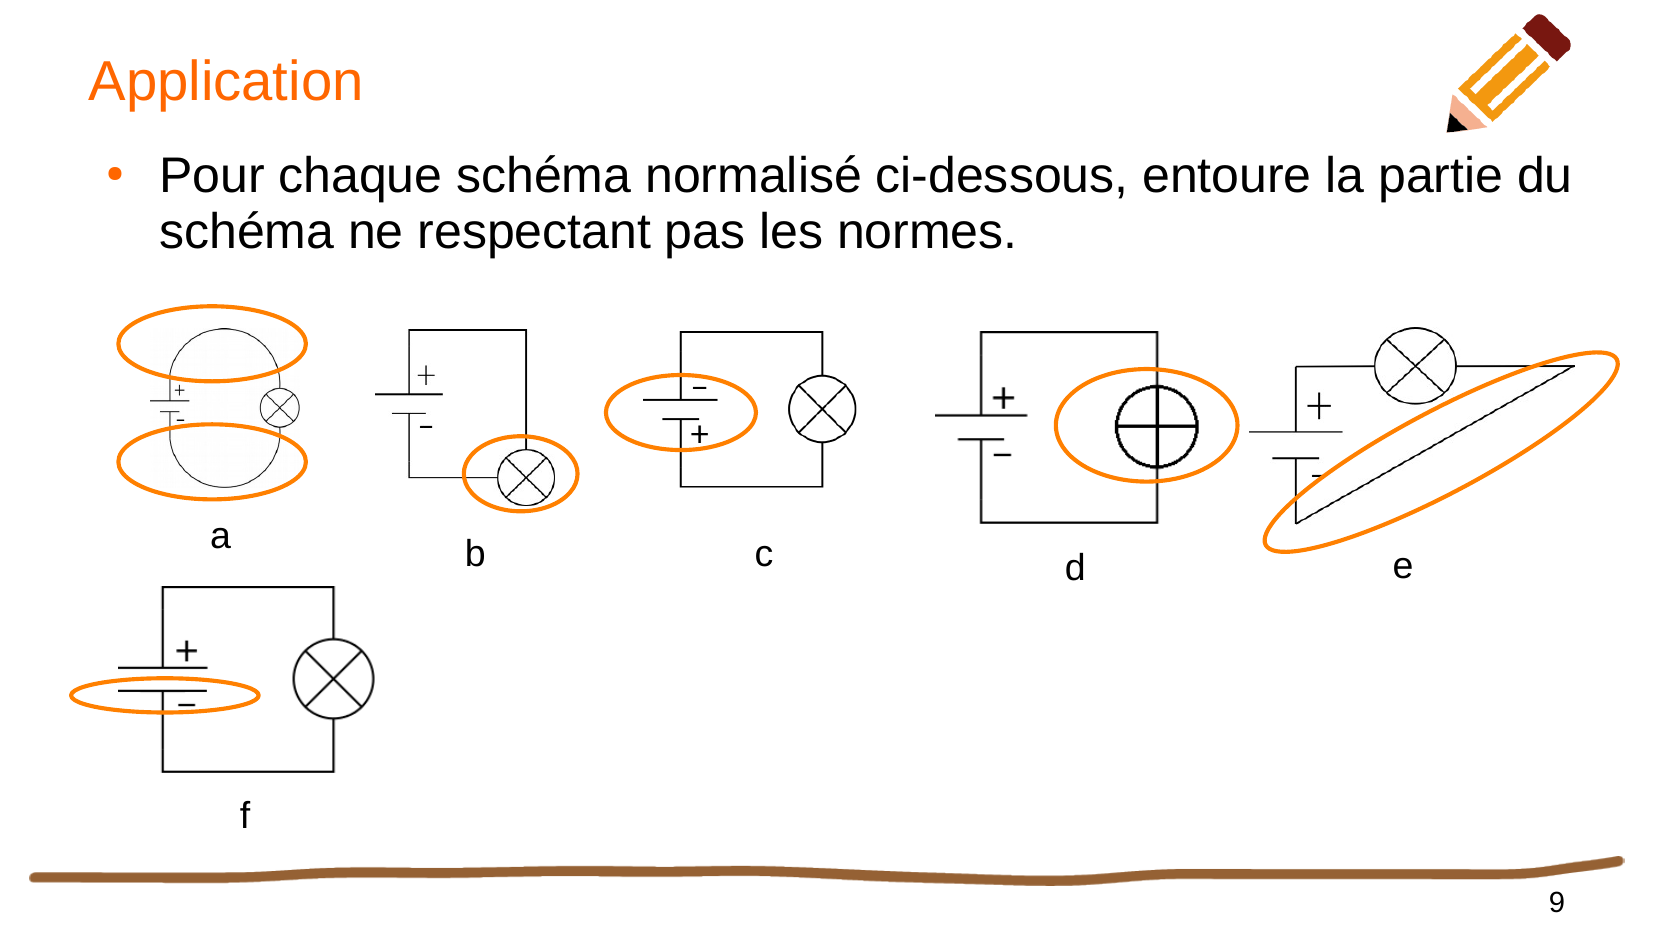

# Application
Pour chaque schéma normalisé ci-dessous, entoure la partie du schéma ne respectant pas les normes.
a
b
c
e
d
f
9